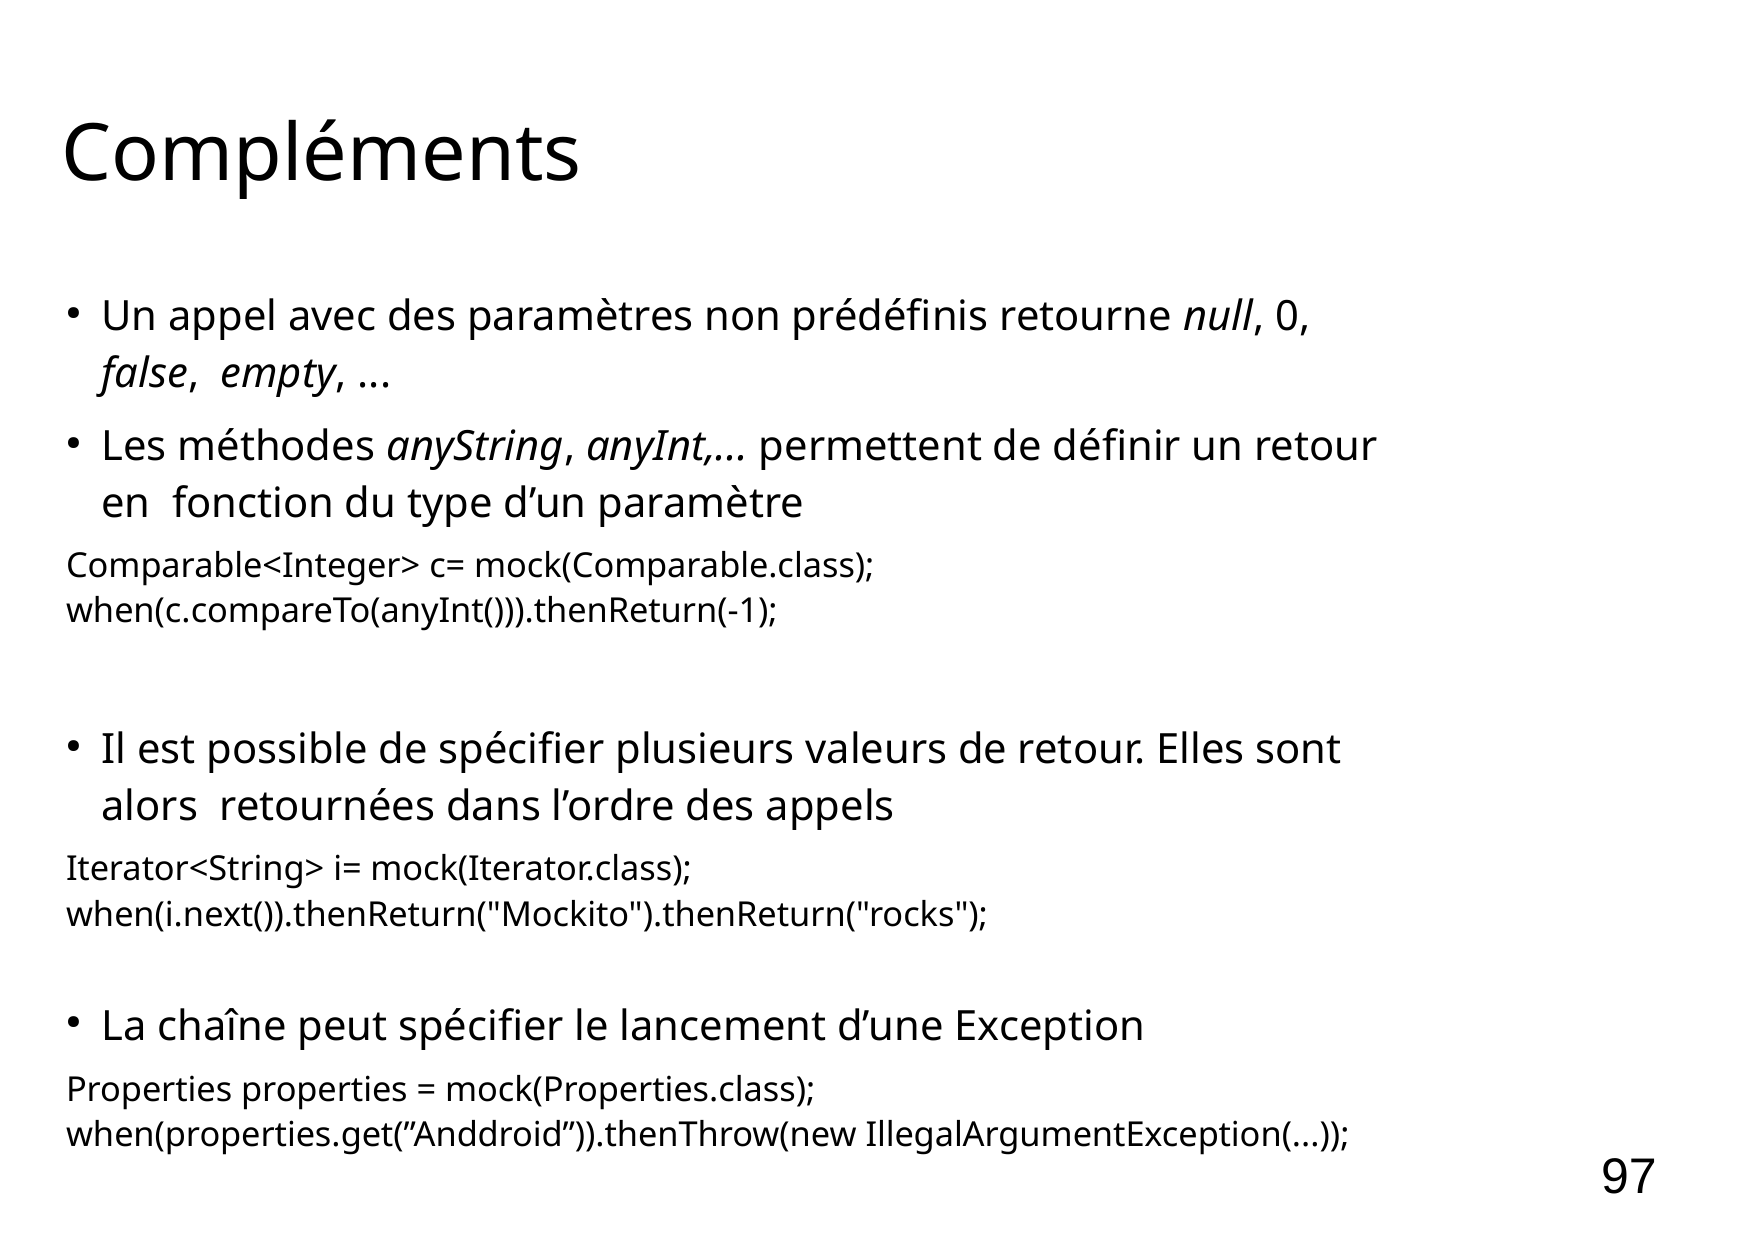

# Compléments
Un appel avec des paramètres non prédéfinis retourne null, 0, false, empty, ...
Les méthodes anyString, anyInt,... permettent de définir un retour en fonction du type d’un paramètre
Comparable<Integer> c= mock(Comparable.class); when(c.compareTo(anyInt())).thenReturn(-1);
Il est possible de spécifier plusieurs valeurs de retour. Elles sont alors retournées dans l’ordre des appels
Iterator<String> i= mock(Iterator.class); when(i.next()).thenReturn("Mockito").thenReturn("rocks");
La chaîne peut spécifier le lancement d’une Exception
Properties properties = mock(Properties.class); when(properties.get(”Anddroid”)).thenThrow(new IllegalArgumentException(...));
97